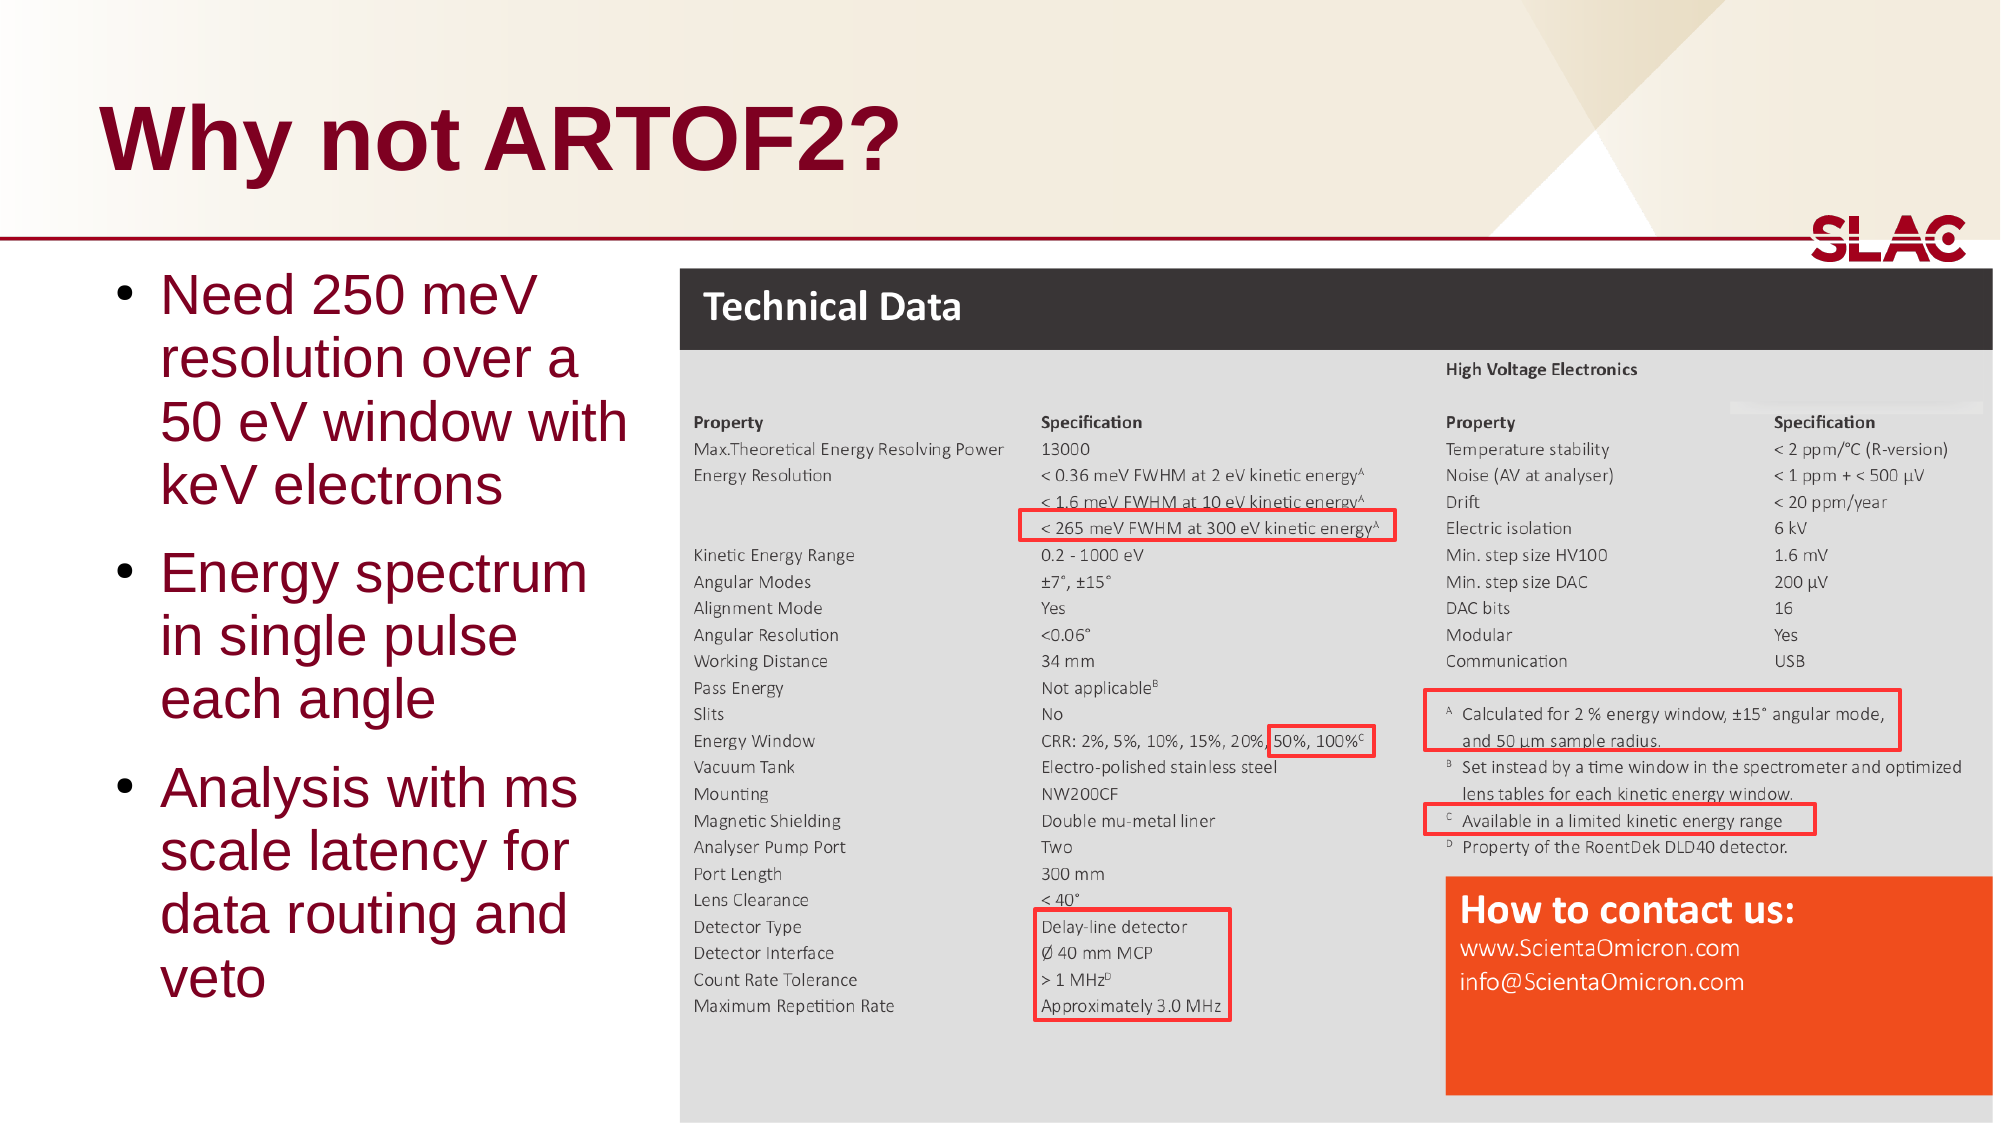

# Why not ARTOF2?
Need 250 meV resolution over a 50 eV window with keV electrons
Energy spectrum in single pulse each angle
Analysis with ms scale latency for data routing and veto